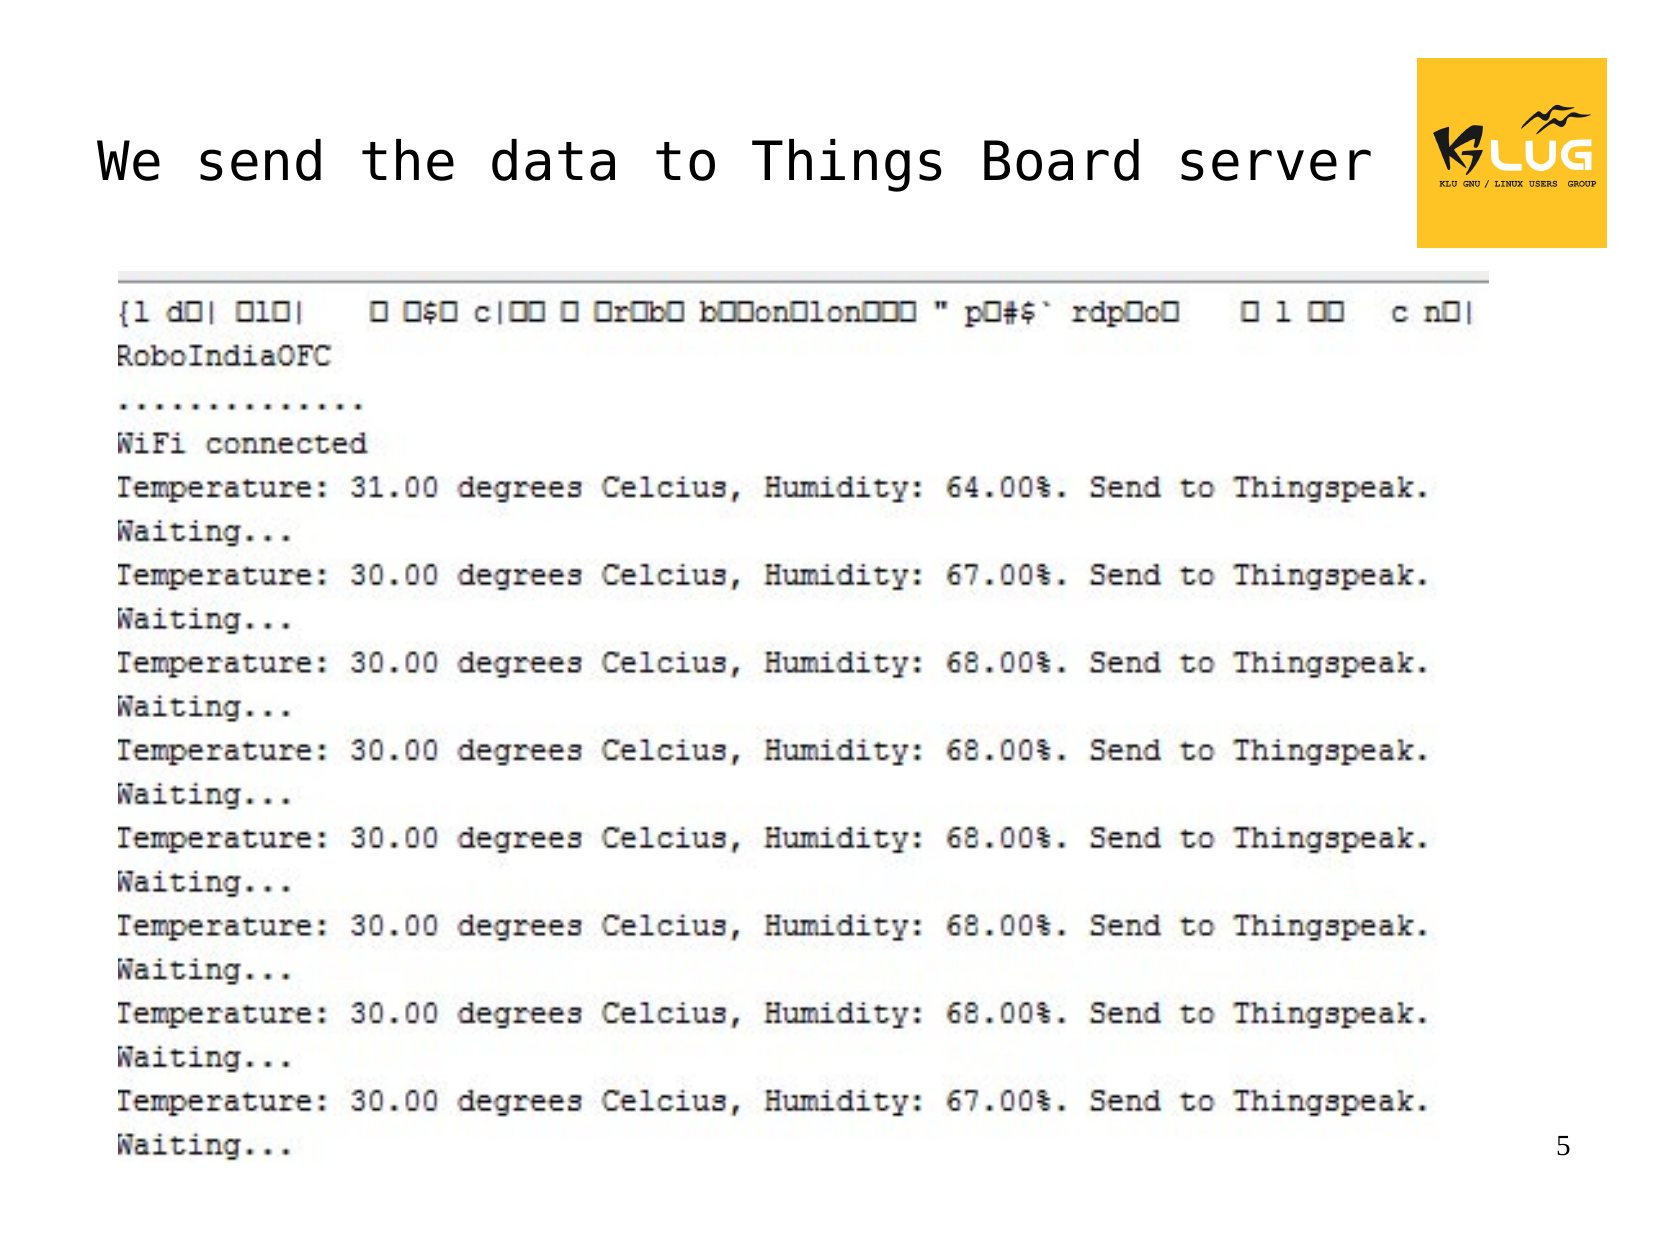

We send the data to Things Board server
5